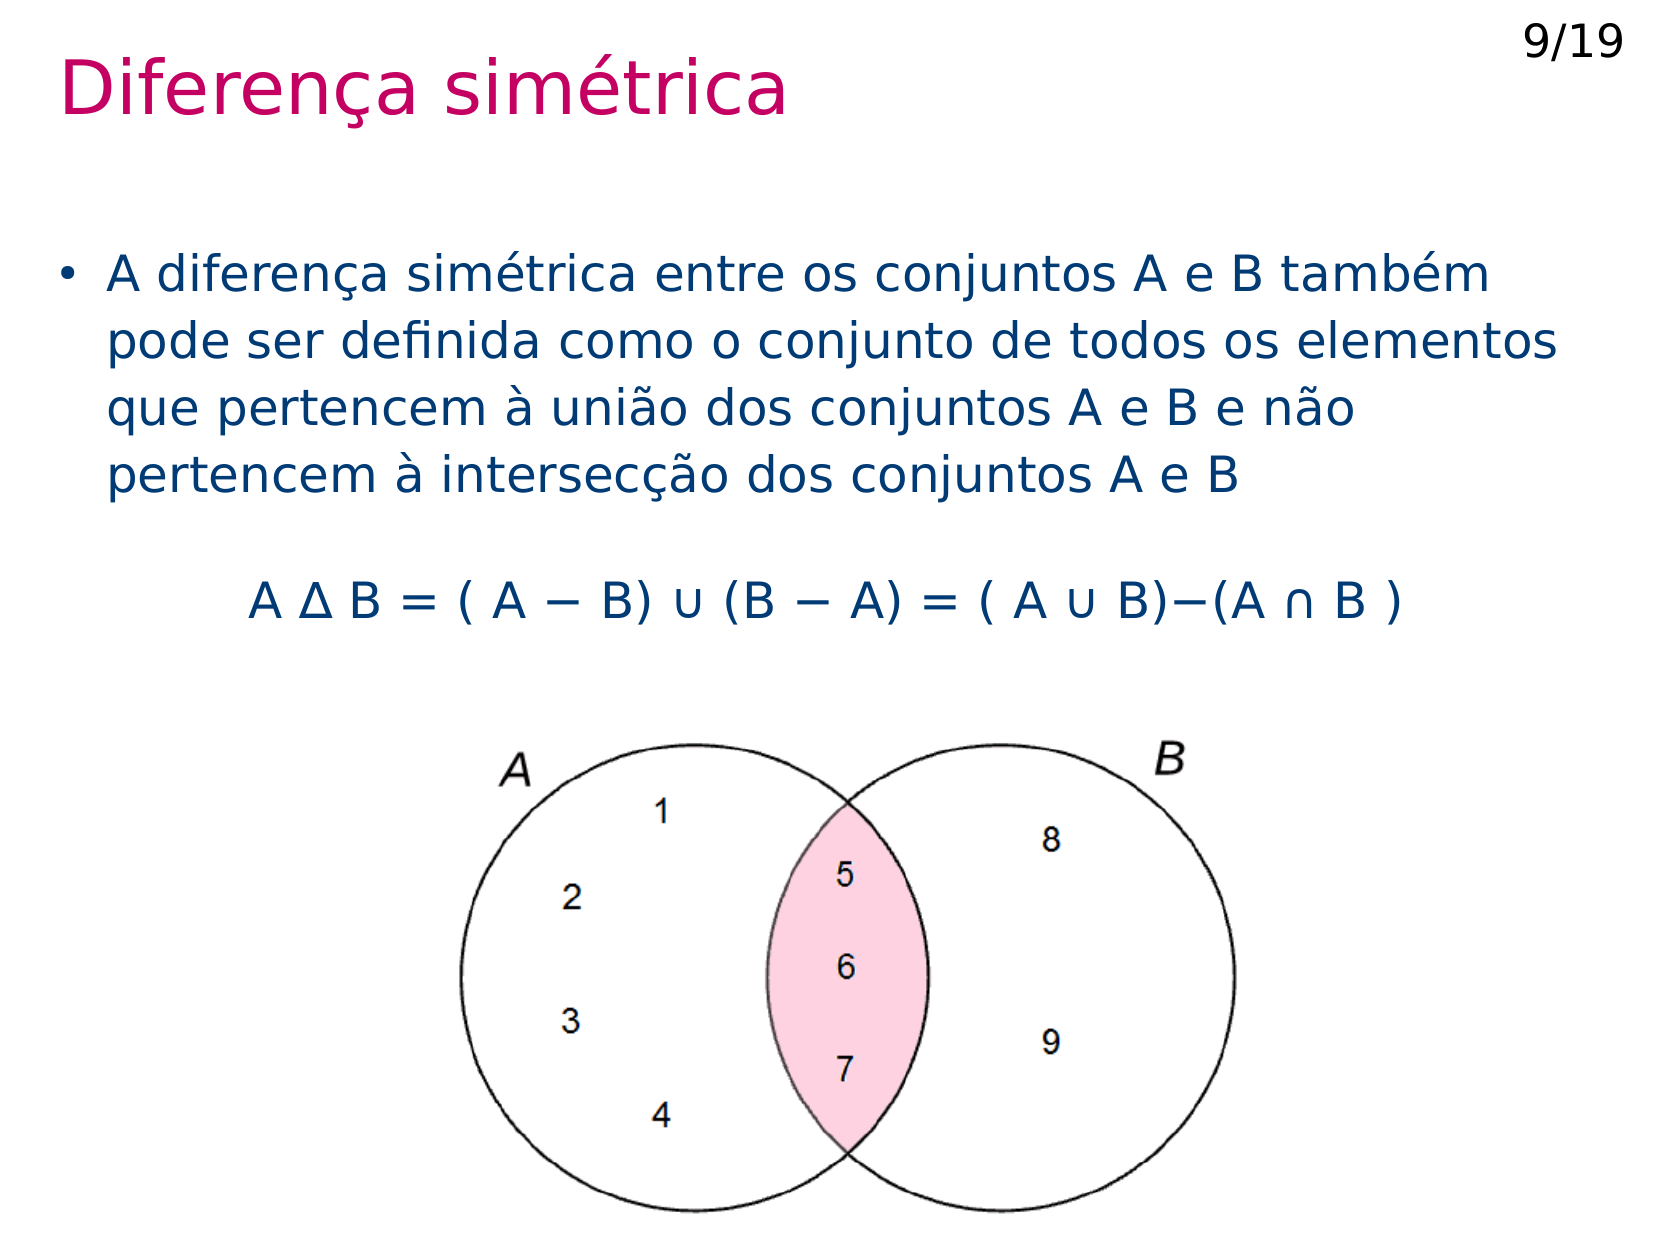

9
# Diferença simétrica
A diferença simétrica entre os conjuntos A e B também pode ser definida como o conjunto de todos os elementos que pertencem à união dos conjuntos A e B e não pertencem à intersecção dos conjuntos A e B
A ∆ B = ( A − B) ∪ (B − A) = ( A ∪ B)−(A ∩ B )